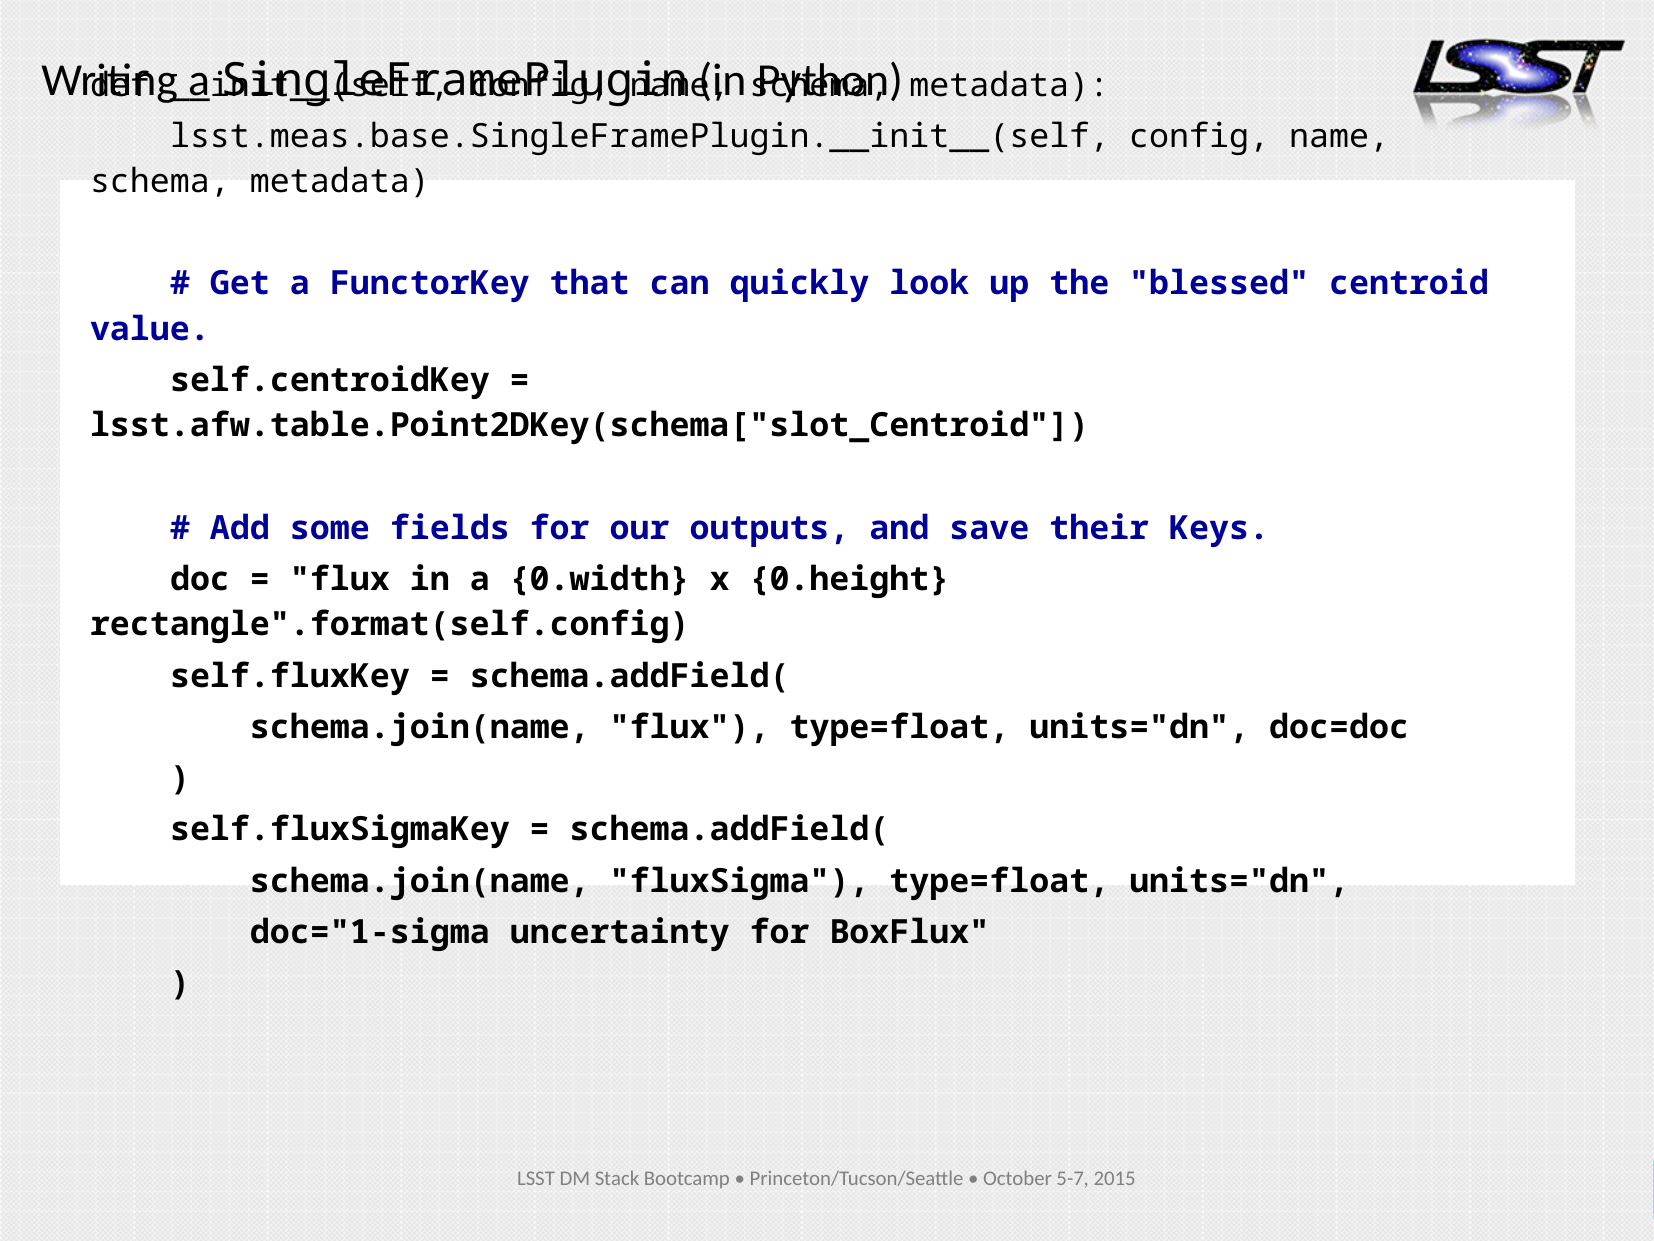

# Writing a SingleFramePlugin (in Python)
def __init__(self, config, name, schema, metadata):
 lsst.meas.base.SingleFramePlugin.__init__(self, config, name, schema, metadata)
 # Get a FunctorKey that can quickly look up the "blessed" centroid value.
 self.centroidKey = lsst.afw.table.Point2DKey(schema["slot_Centroid"])
 # Add some fields for our outputs, and save their Keys.
 doc = "flux in a {0.width} x {0.height} rectangle".format(self.config)
 self.fluxKey = schema.addField(
 schema.join(name, "flux"), type=float, units="dn", doc=doc
 )
 self.fluxSigmaKey = schema.addField(
 schema.join(name, "fluxSigma"), type=float, units="dn",
 doc="1-sigma uncertainty for BoxFlux"
 )